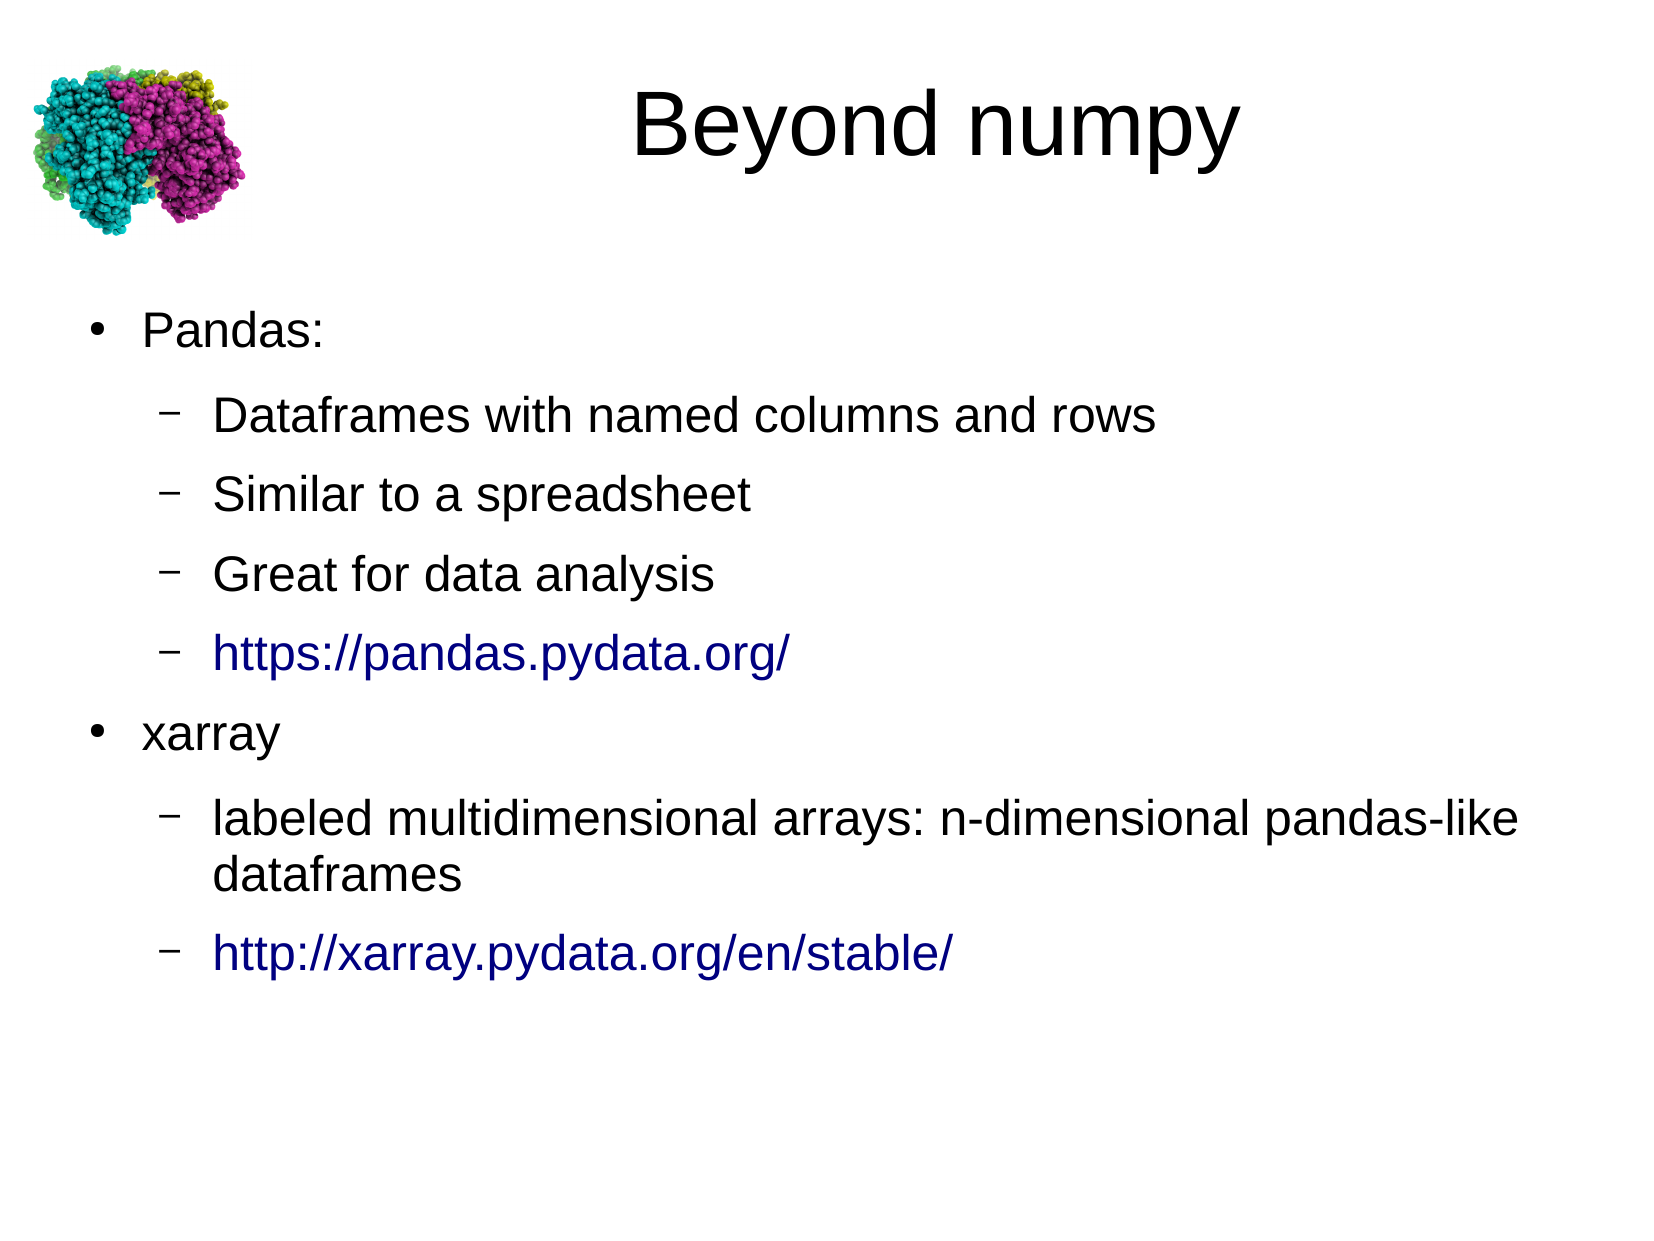

# Beyond numpy
Pandas:
Dataframes with named columns and rows
Similar to a spreadsheet
Great for data analysis
https://pandas.pydata.org/
xarray
labeled multidimensional arrays: n-dimensional pandas-like dataframes
http://xarray.pydata.org/en/stable/